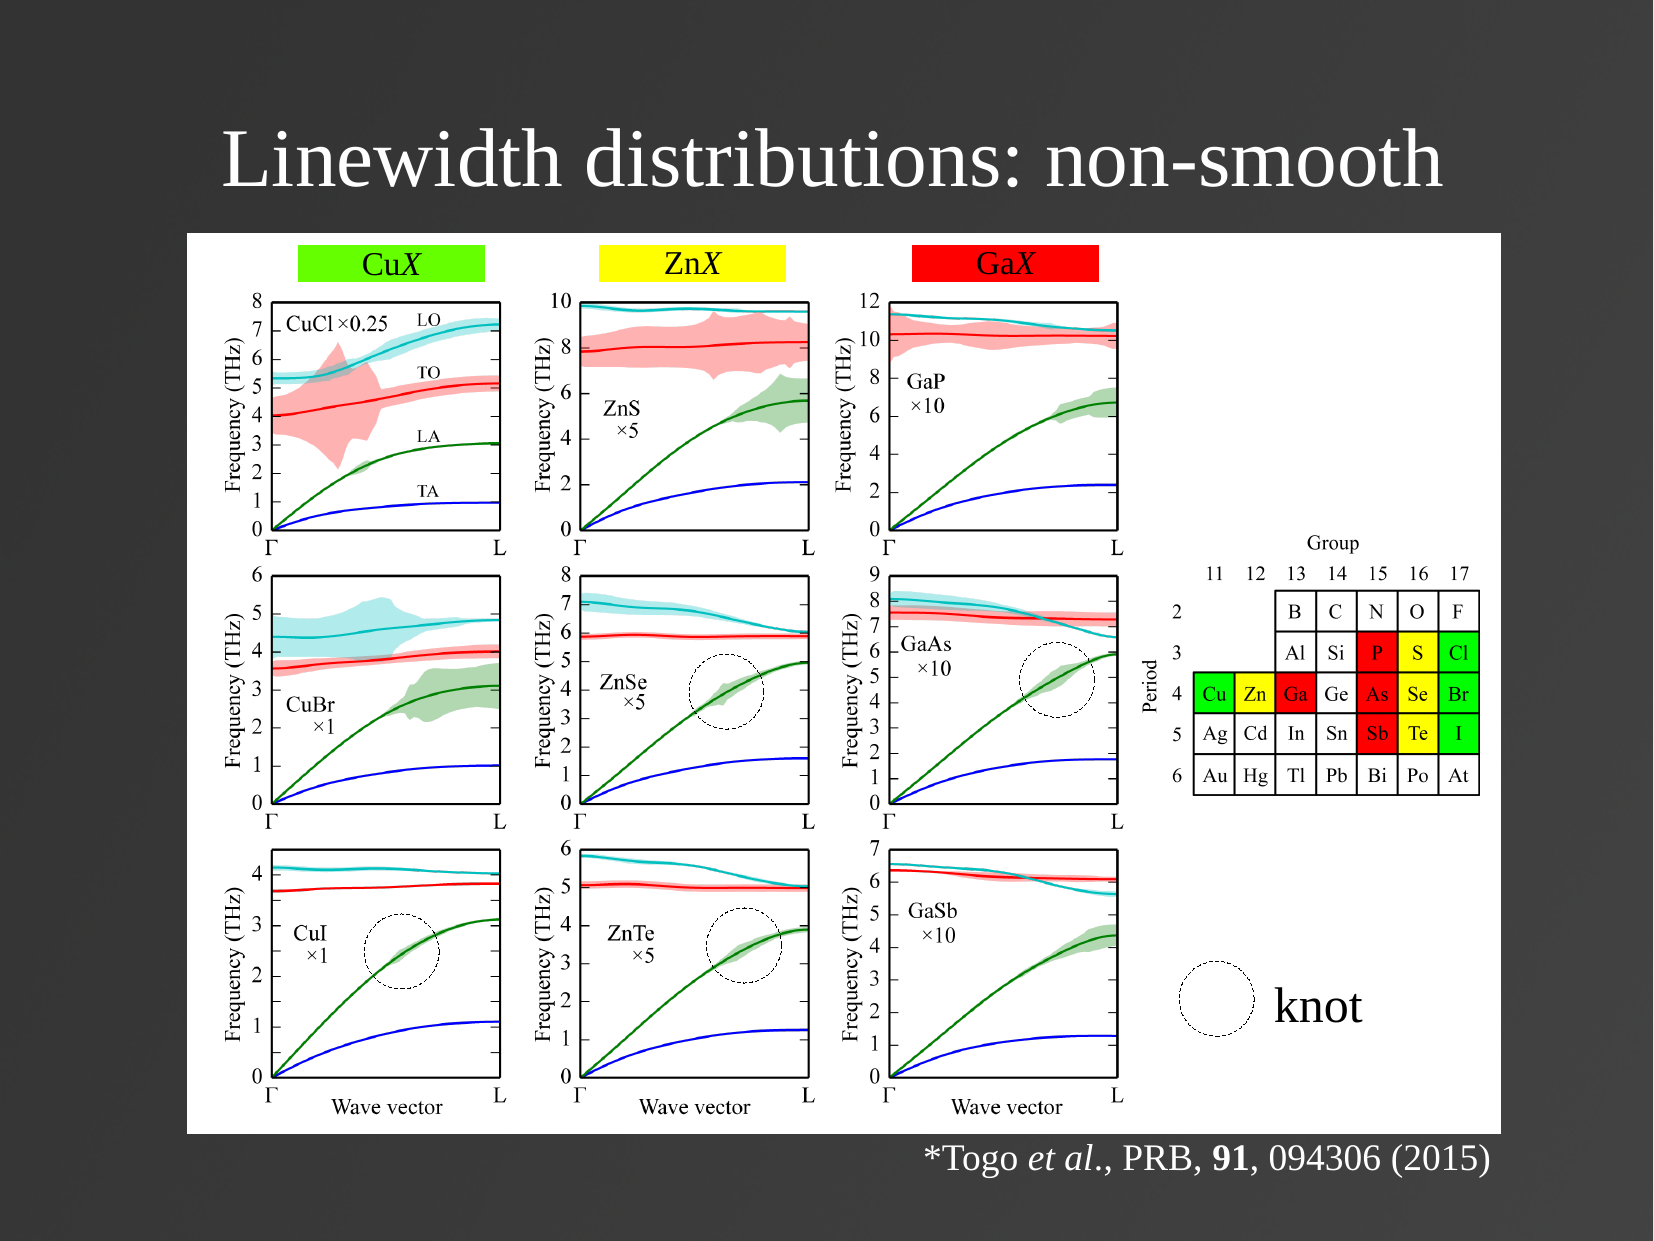

# Linewidth distributions: non-smooth
c
GaX
ZnX
CuX
knot
*Togo et al., PRB, 91, 094306 (2015)